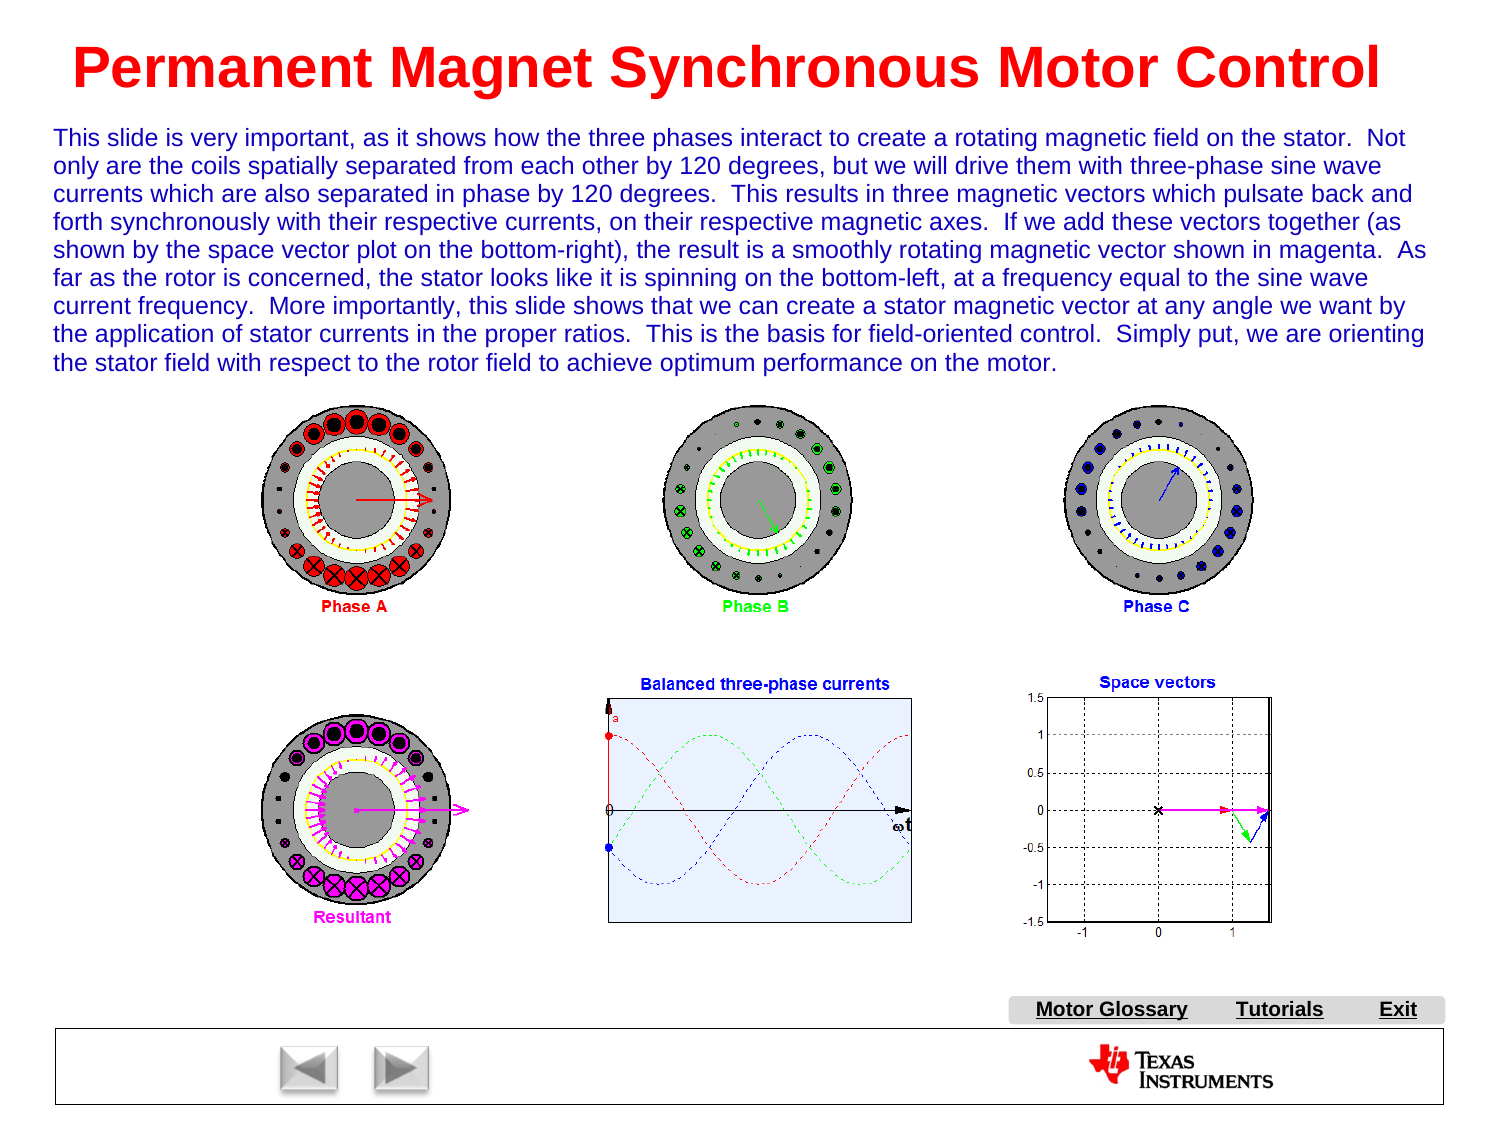

# Permanent Magnet Synchronous Motor Control
This slide is very important, as it shows how the three phases interact to create a rotating magnetic field on the stator. Not only are the coils spatially separated from each other by 120 degrees, but we will drive them with three-phase sine wave currents which are also separated in phase by 120 degrees. This results in three magnetic vectors which pulsate back and forth synchronously with their respective currents, on their respective magnetic axes. If we add these vectors together (as shown by the space vector plot on the bottom-right), the result is a smoothly rotating magnetic vector shown in magenta. As far as the rotor is concerned, the stator looks like it is spinning on the bottom-left, at a frequency equal to the sine wave current frequency. More importantly, this slide shows that we can create a stator magnetic vector at any angle we want by the application of stator currents in the proper ratios. This is the basis for field-oriented control. Simply put, we are orienting the stator field with respect to the rotor field to achieve optimum performance on the motor.